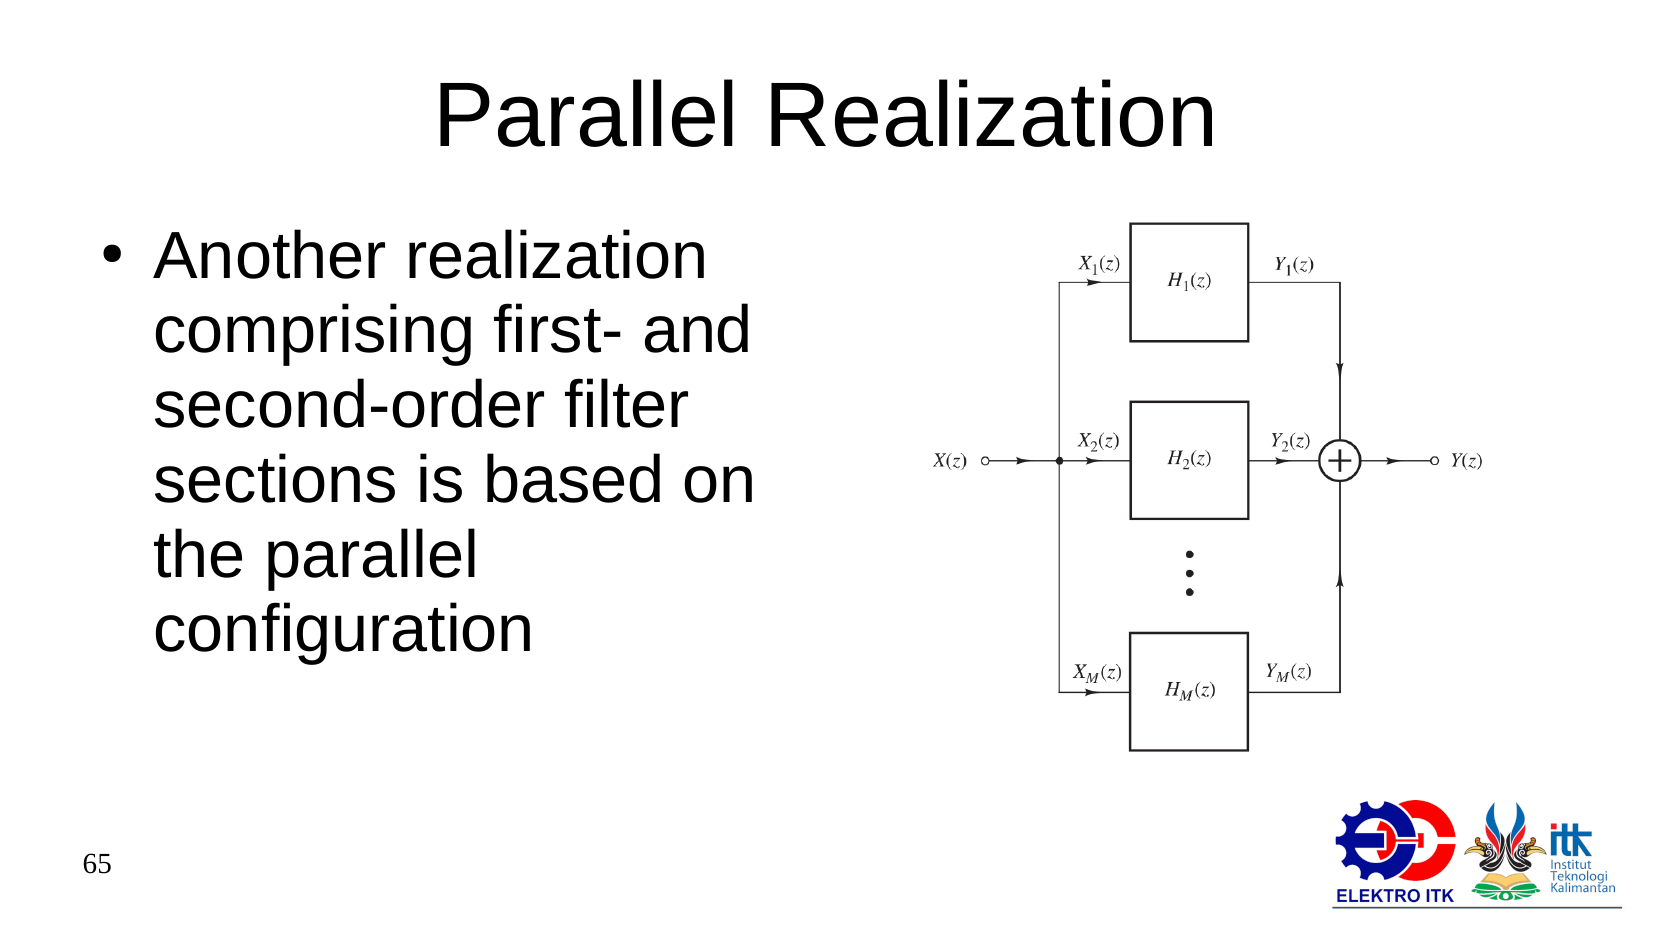

# Parallel Realization
Another realization comprising ﬁrst- and second-order ﬁlter sections is based on the parallel conﬁguration